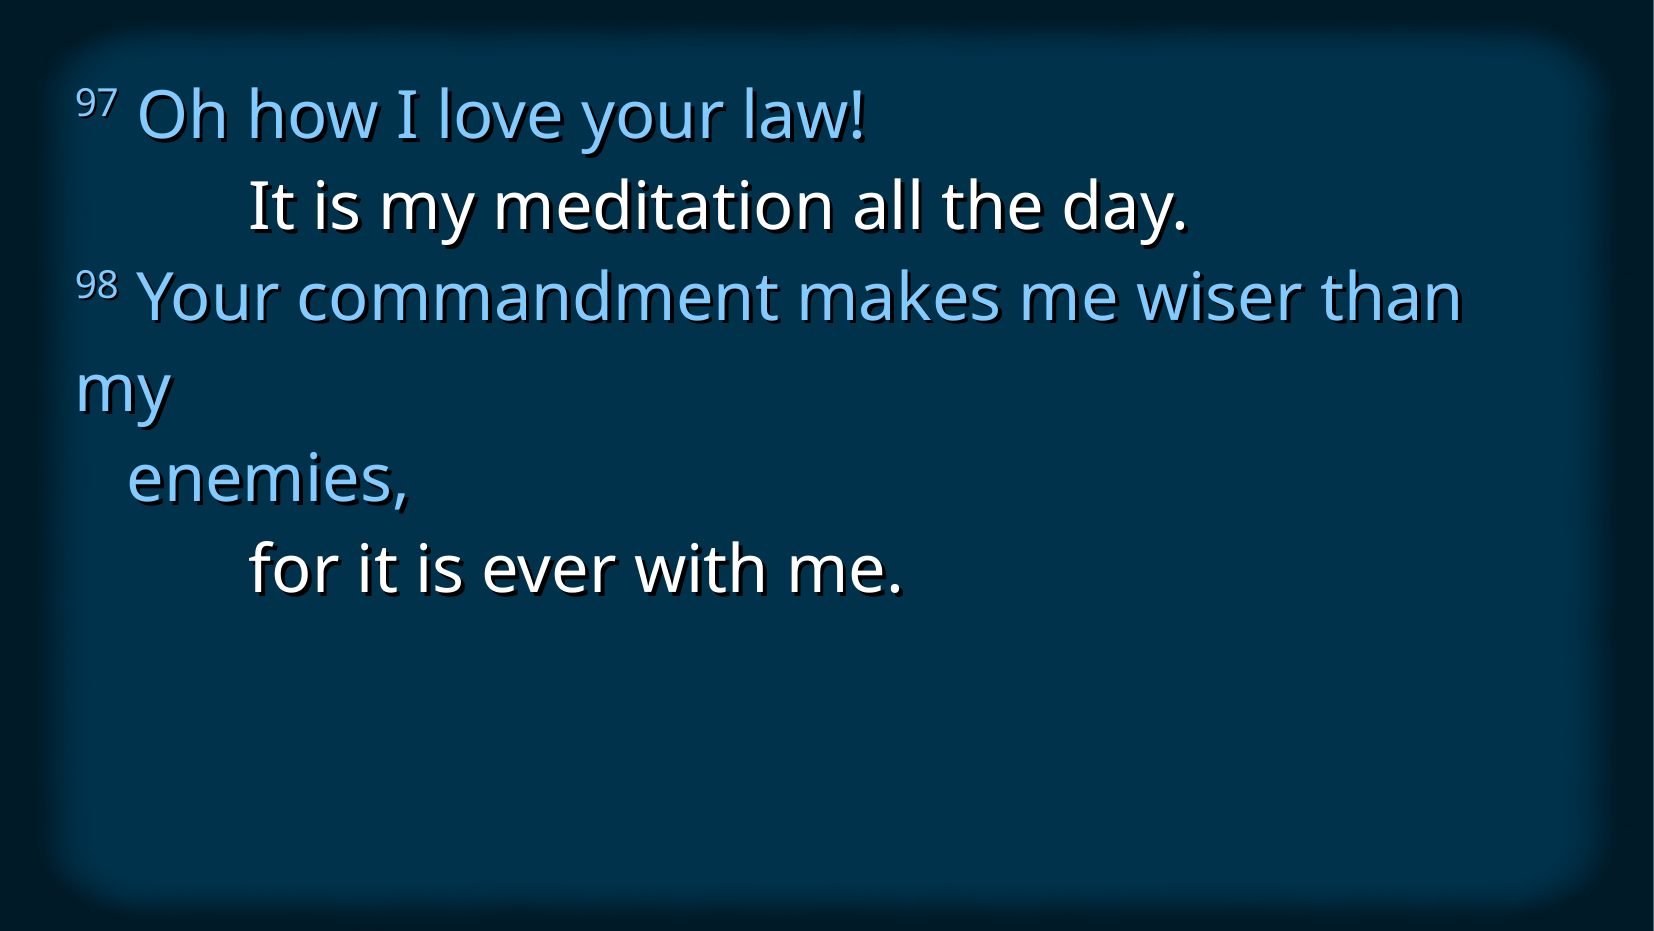

97 Oh how I love your law!
 It is my meditation all the day.
98 Your commandment makes me wiser than my
 enemies,
 for it is ever with me.